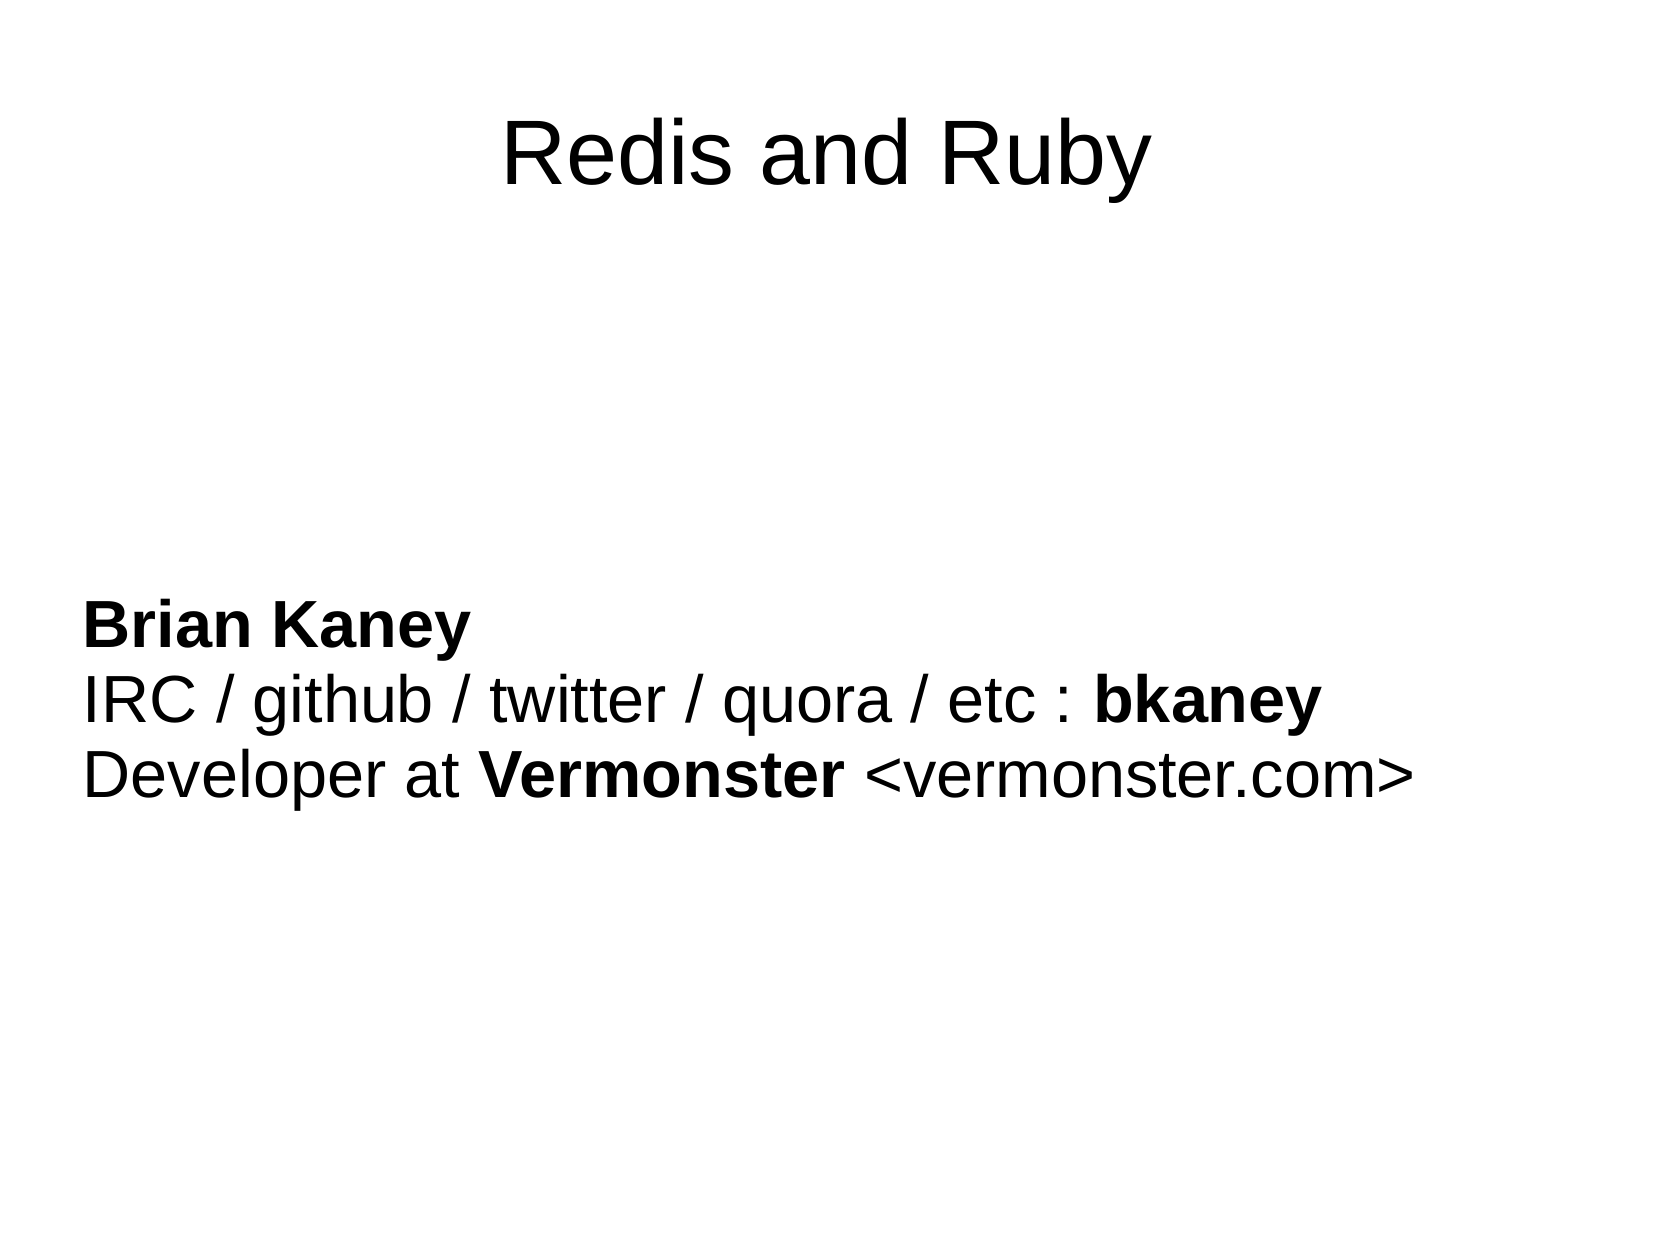

# Redis and Ruby
Brian Kaney
IRC / github / twitter / quora / etc : bkaney
Developer at Vermonster <vermonster.com>